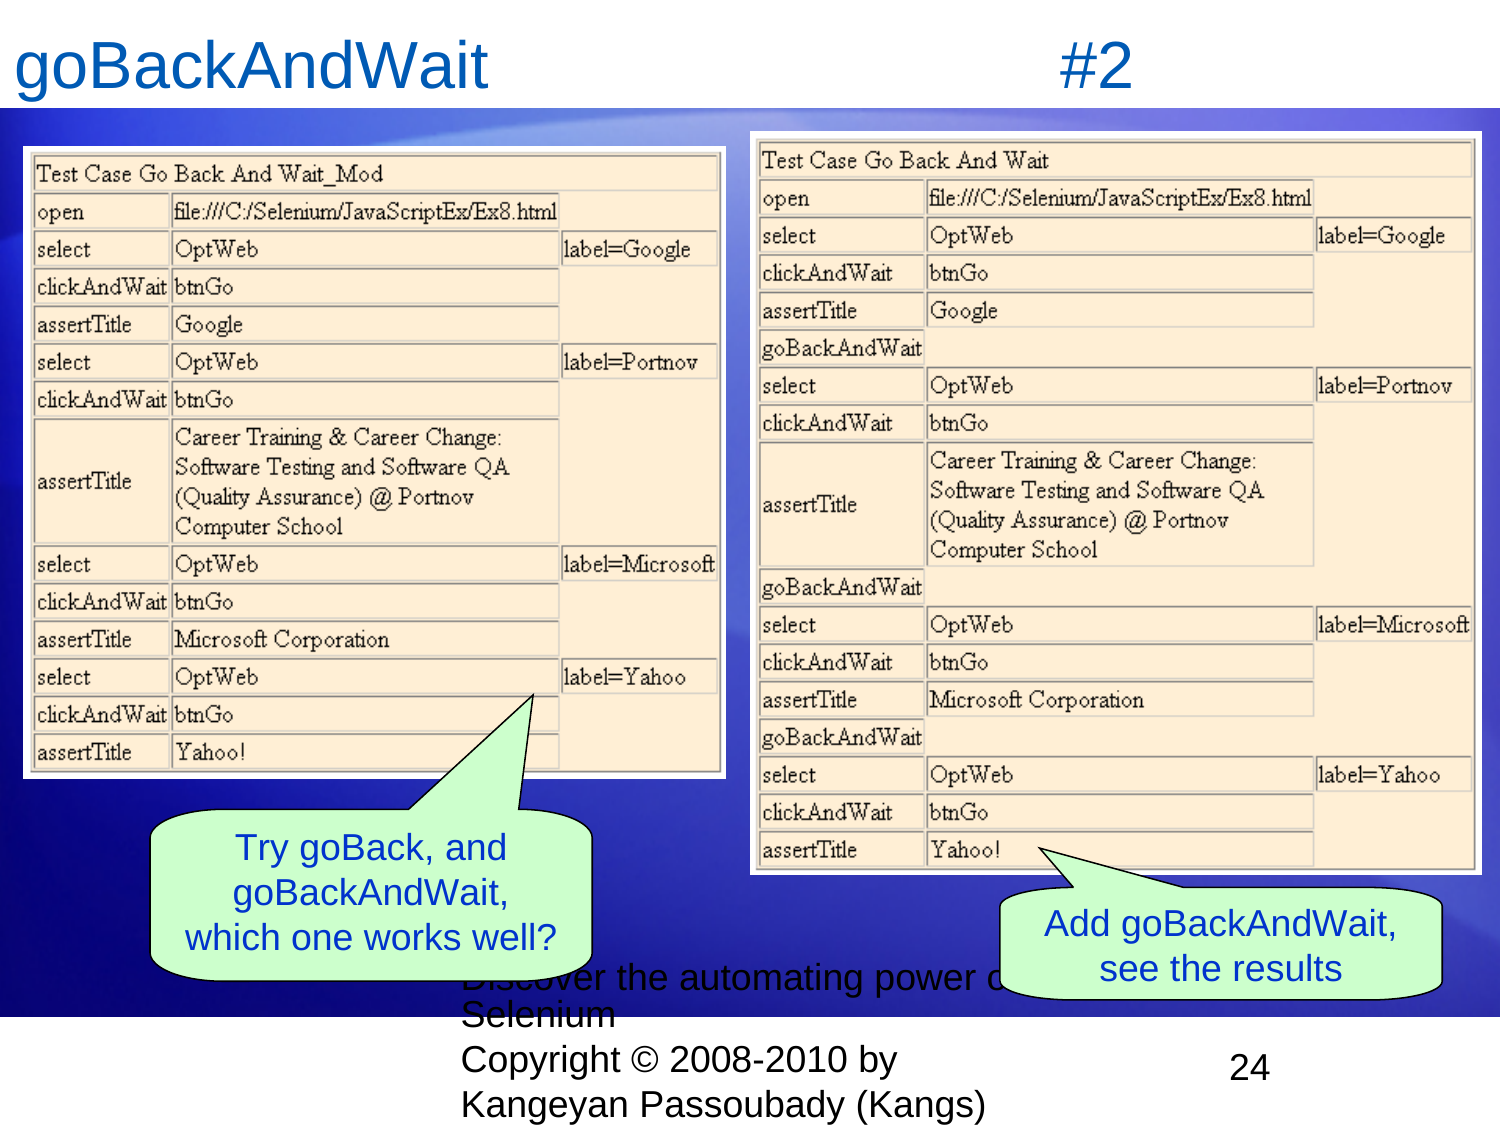

# goBackAndWait #2
Try goBack, and goBackAndWait, which one works well?
Add goBackAndWait, see the results
Discover the automating power of Selenium
24